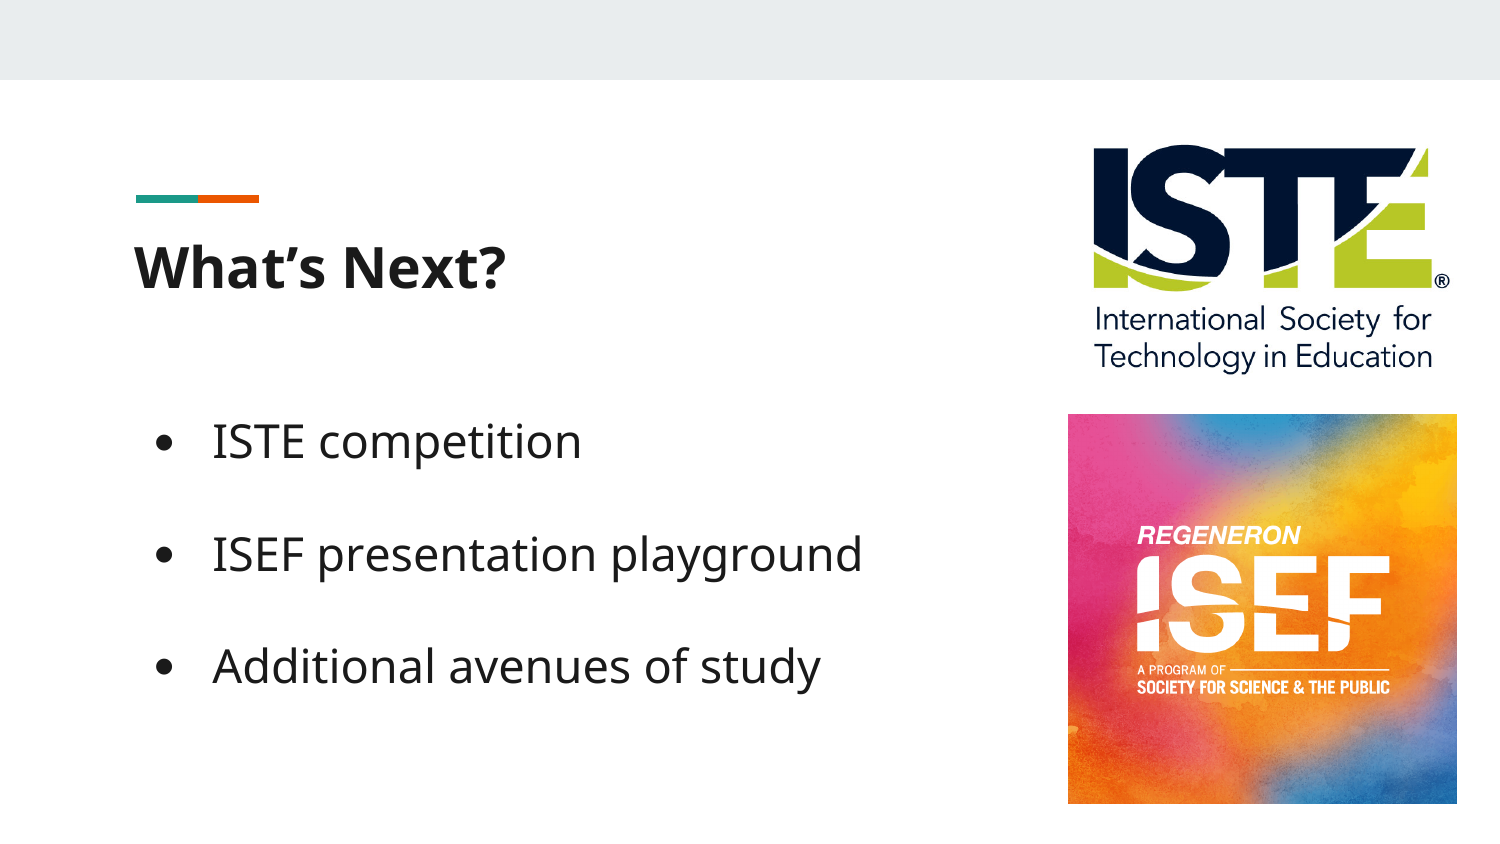

# What’s Next?
ISTE competition
ISEF presentation playground
Additional avenues of study